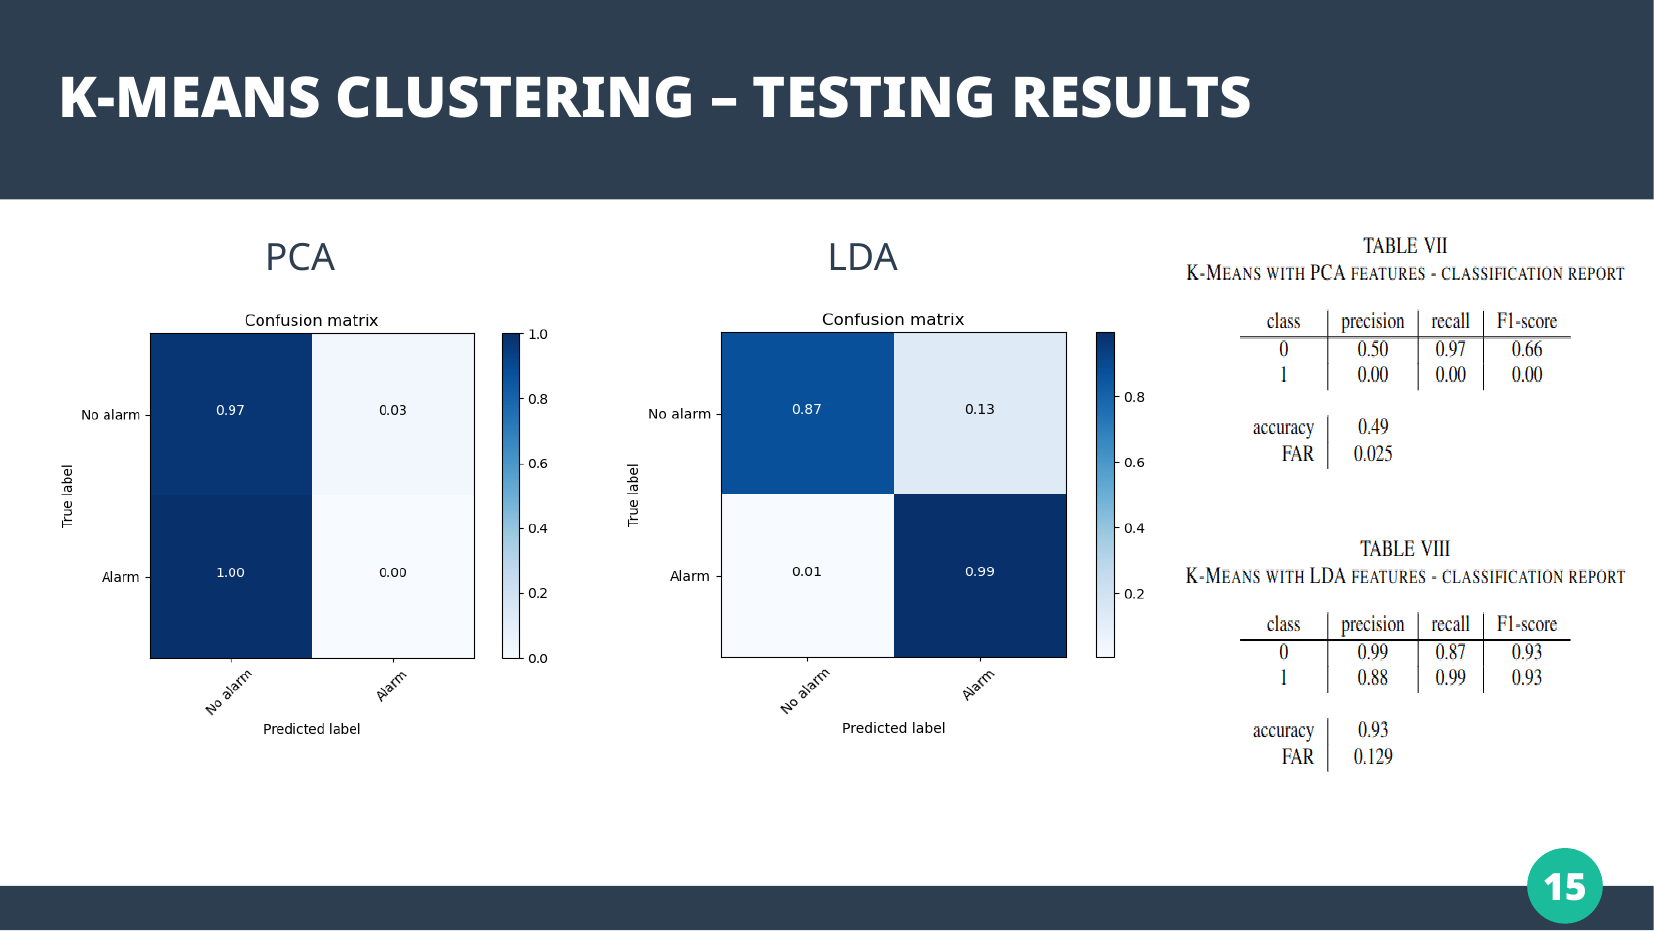

# K-MEANS CLUSTERING – TESTING RESULTS
PCA
LDA